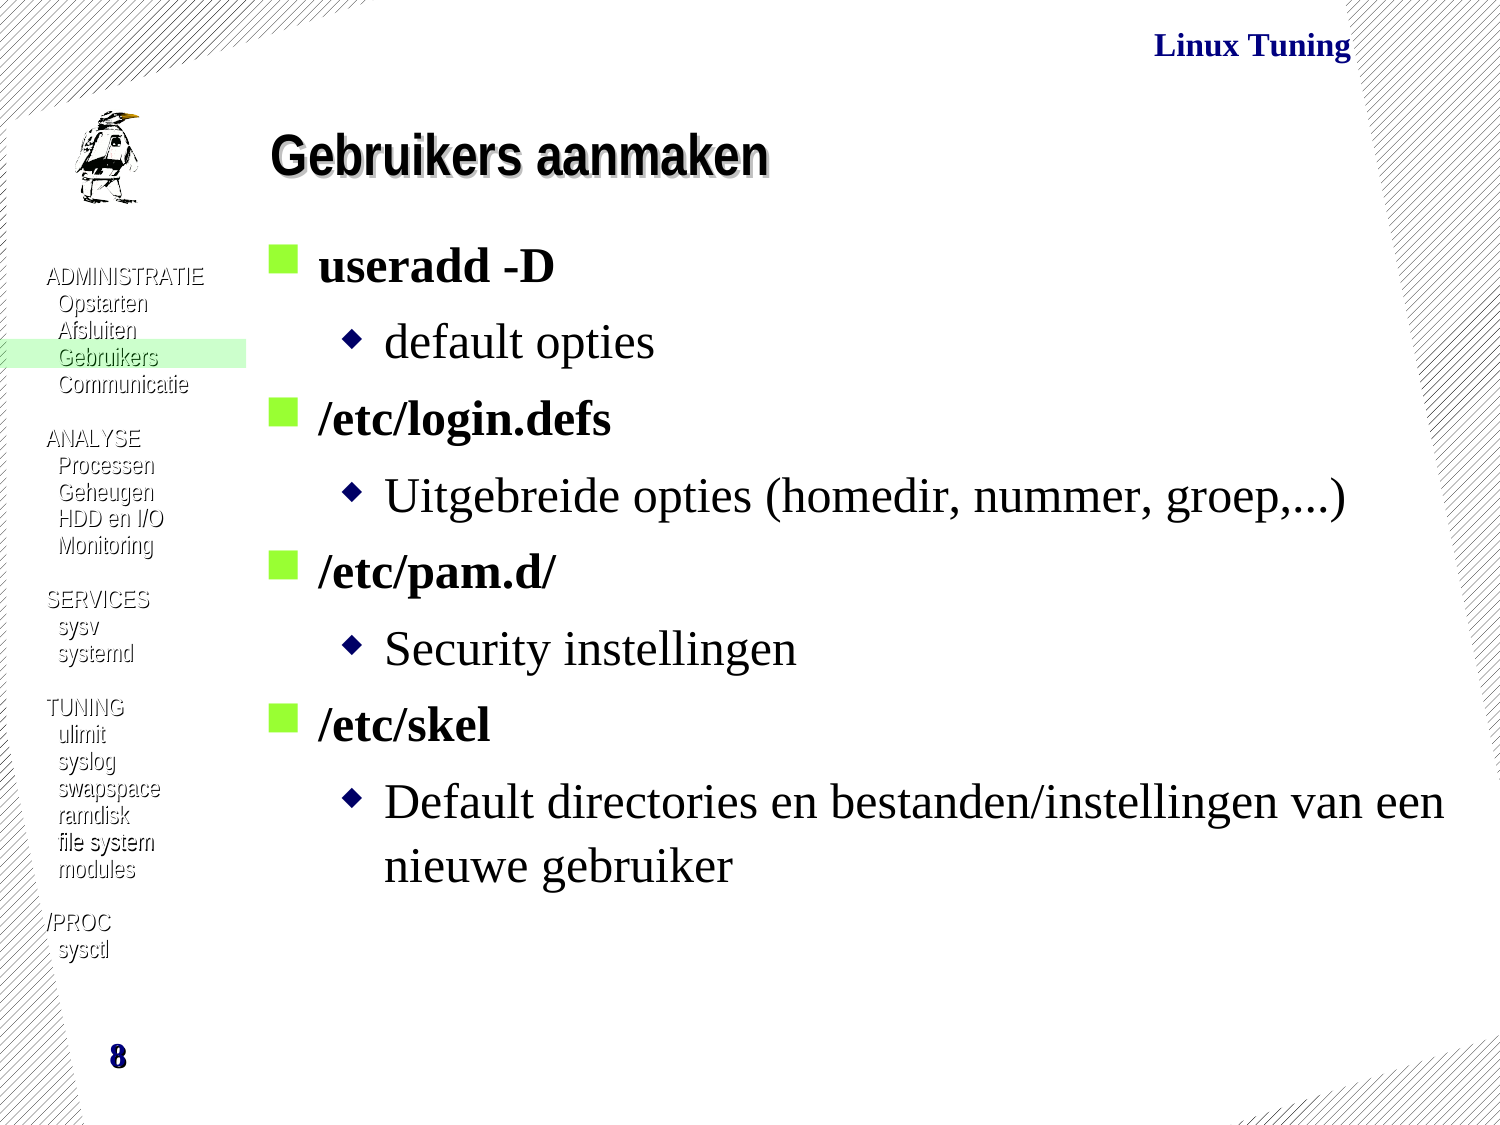

# Gebruikers aanmaken
useradd -D
default opties
/etc/login.defs
Uitgebreide opties (homedir, nummer, groep,...)
/etc/pam.d/
Security instellingen
/etc/skel
Default directories en bestanden/instellingen van een nieuwe gebruiker